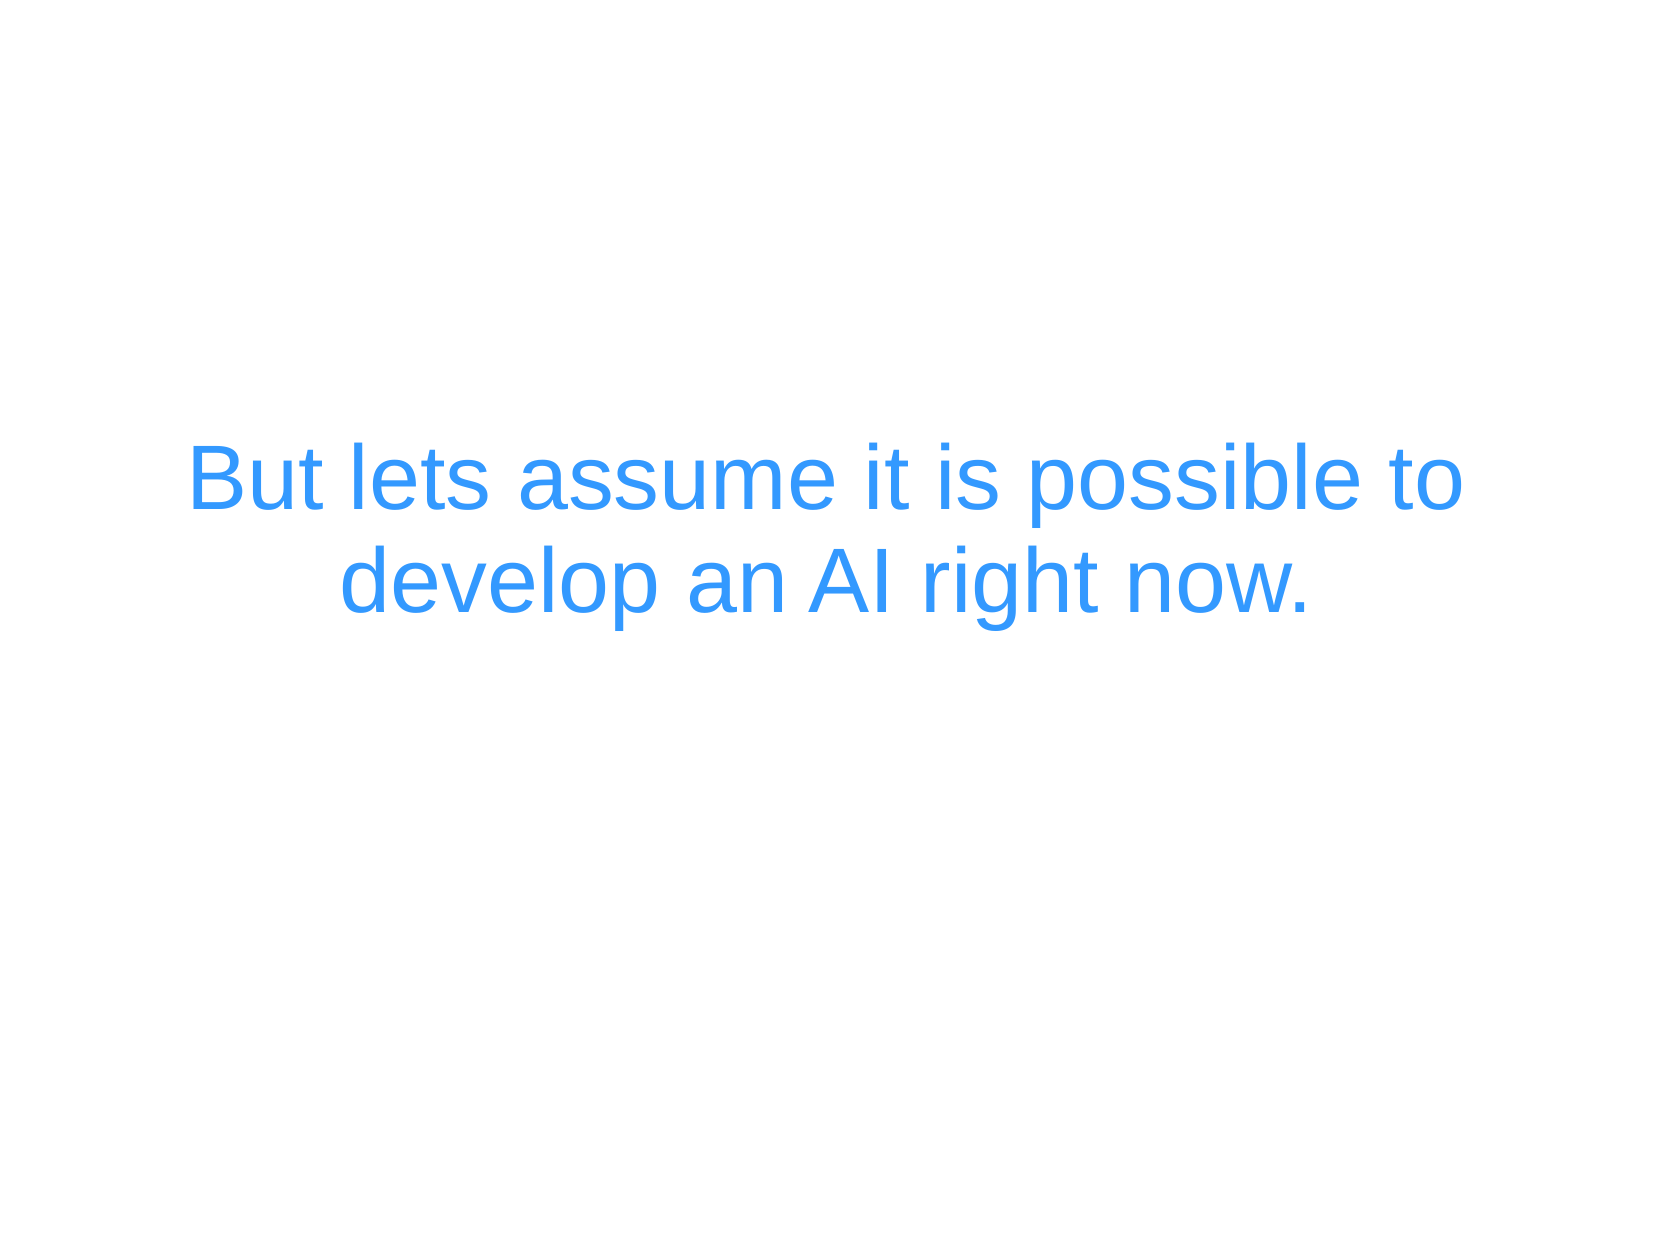

# But lets assume it is possible to develop an AI right now.